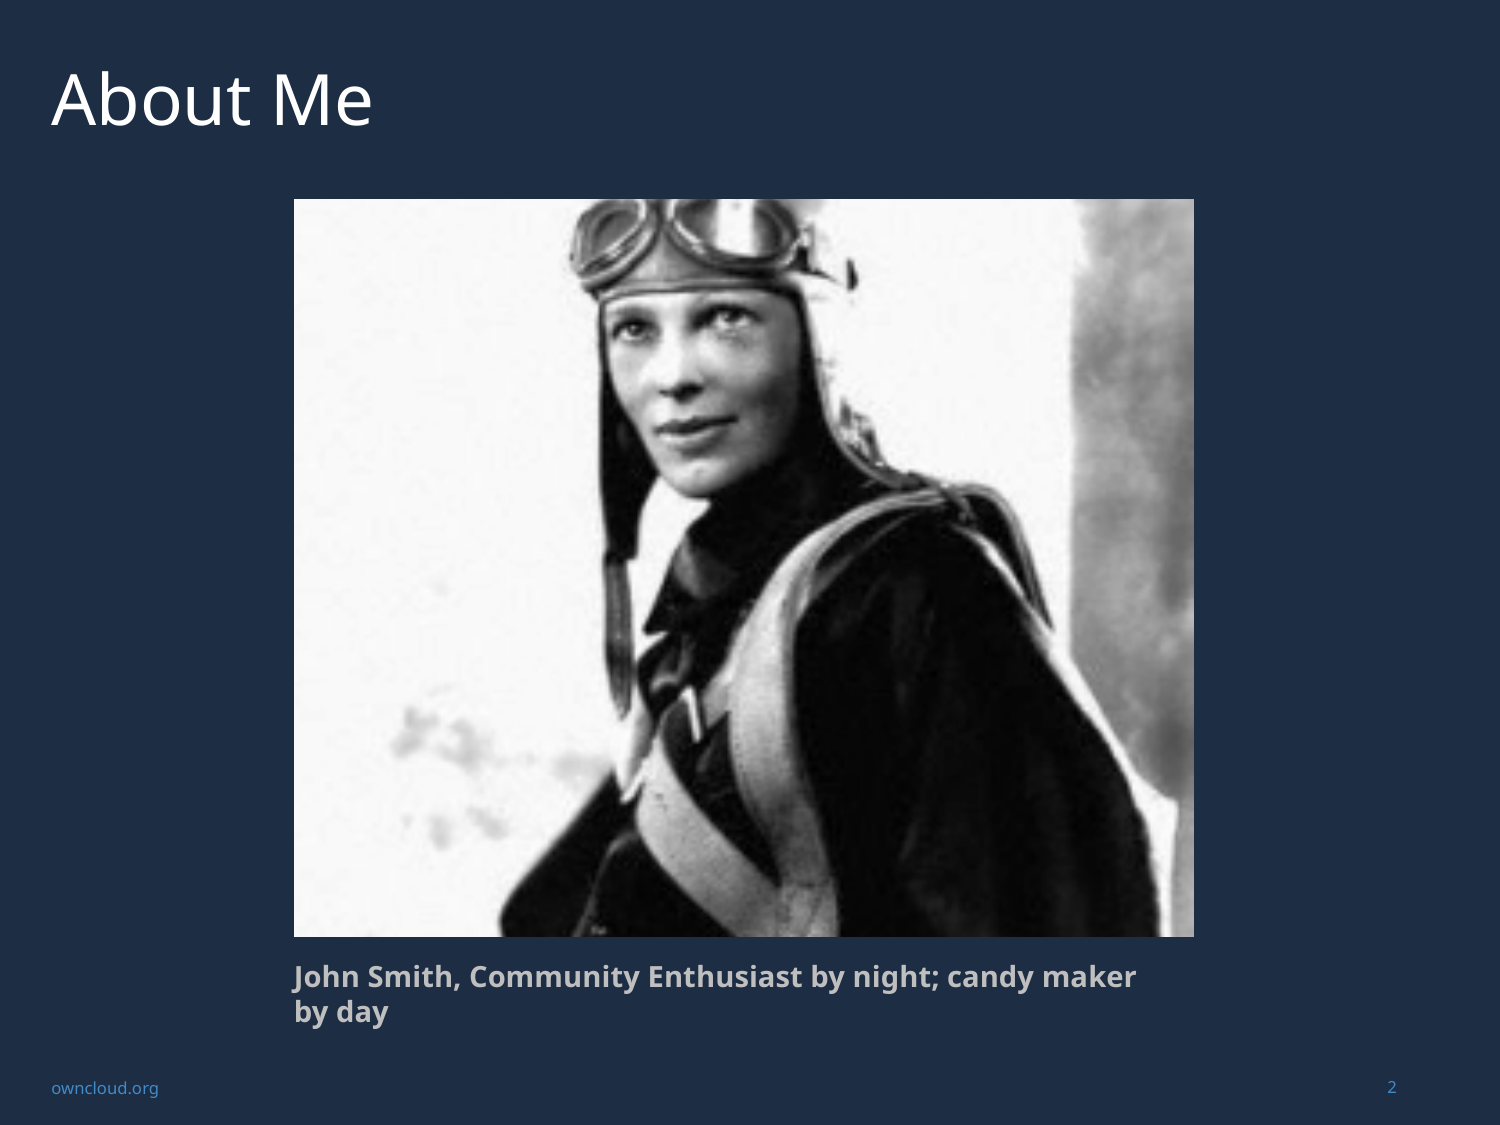

About Me
John Smith, Community Enthusiast by night; candy maker by day
owncloud.org